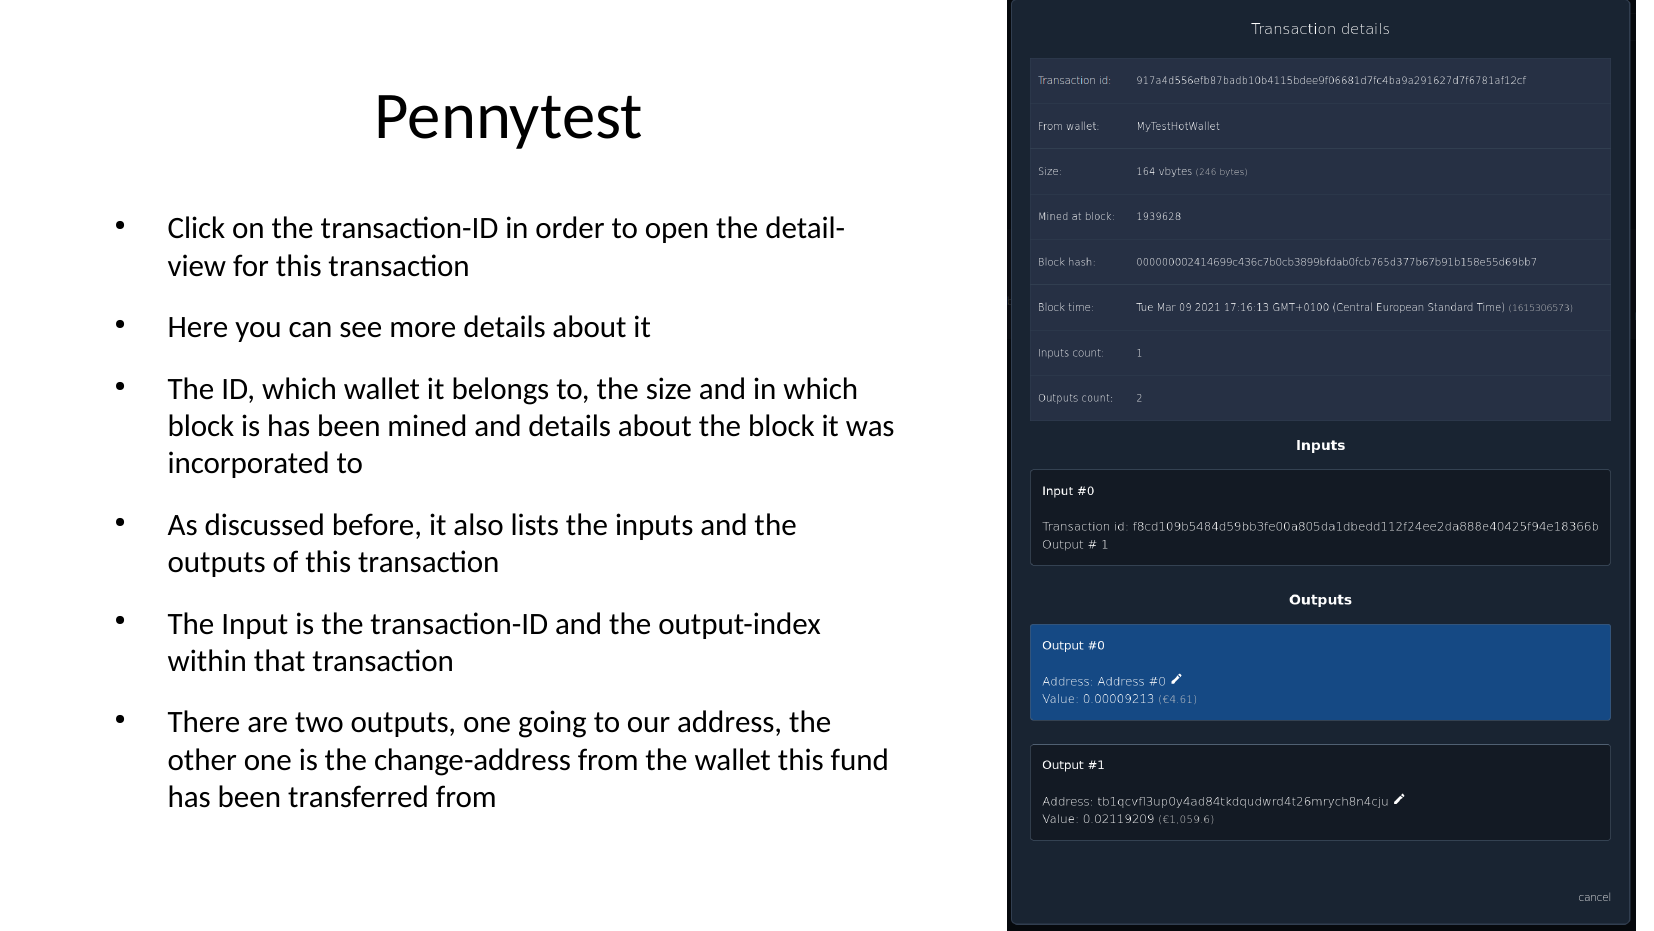

# Pennytest
Click on the transaction-ID in order to open the detail-view for this transaction
Here you can see more details about it
The ID, which wallet it belongs to, the size and in which block is has been mined and details about the block it was incorporated to
As discussed before, it also lists the inputs and the outputs of this transaction
The Input is the transaction-ID and the output-index within that transaction
There are two outputs, one going to our address, the other one is the change-address from the wallet this fund has been transferred from